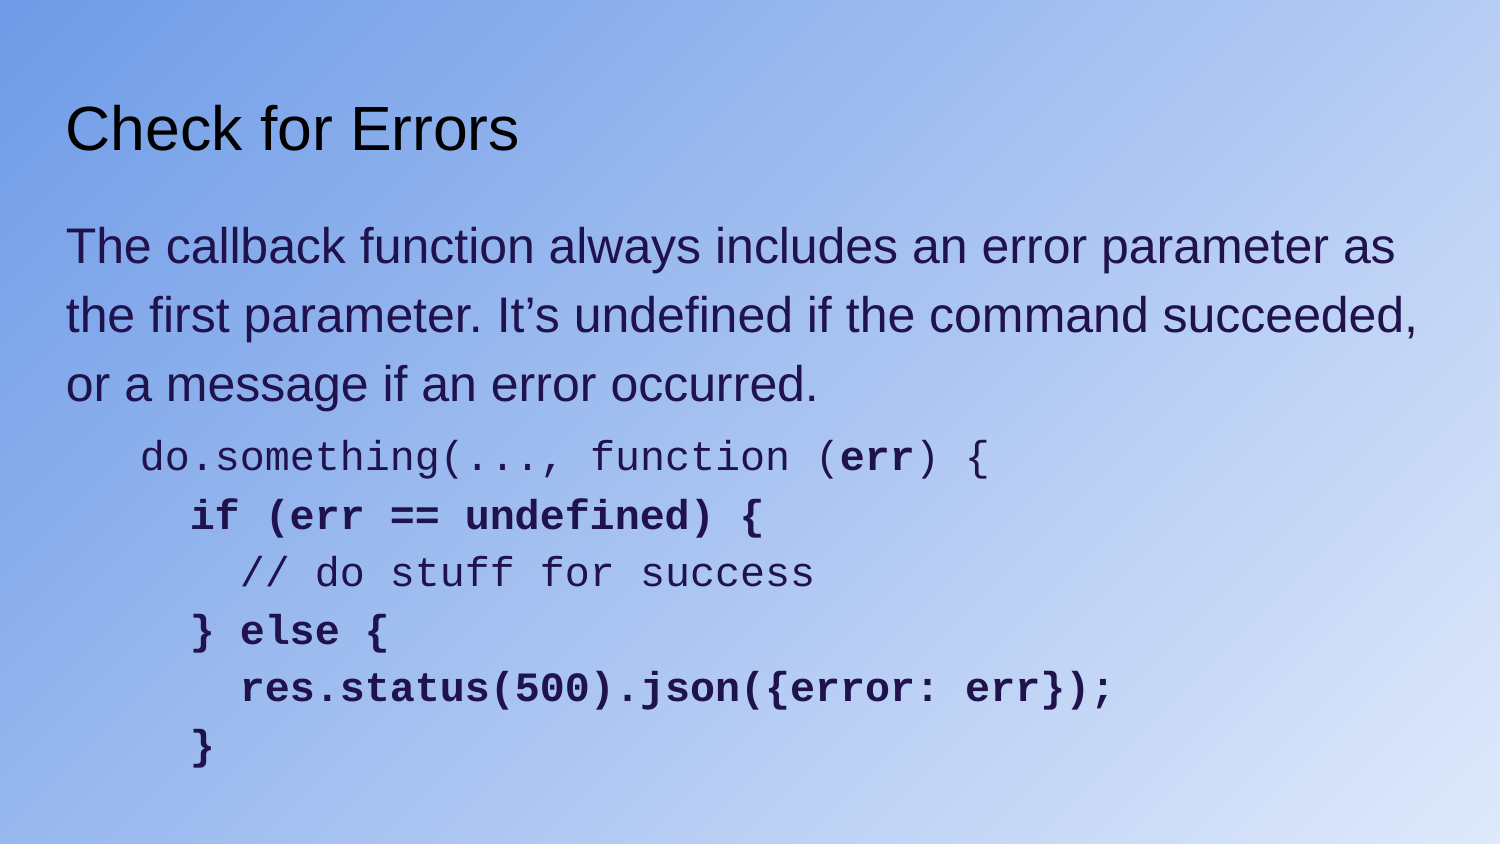

Check for Errors
The callback function always includes an error parameter as the first parameter. It’s undefined if the command succeeded, or a message if an error occurred.
	do.something(..., function (err) {
	 if (err == undefined) {
	 // do stuff for success
	 } else {
	 res.status(500).json({error: err});
	 }